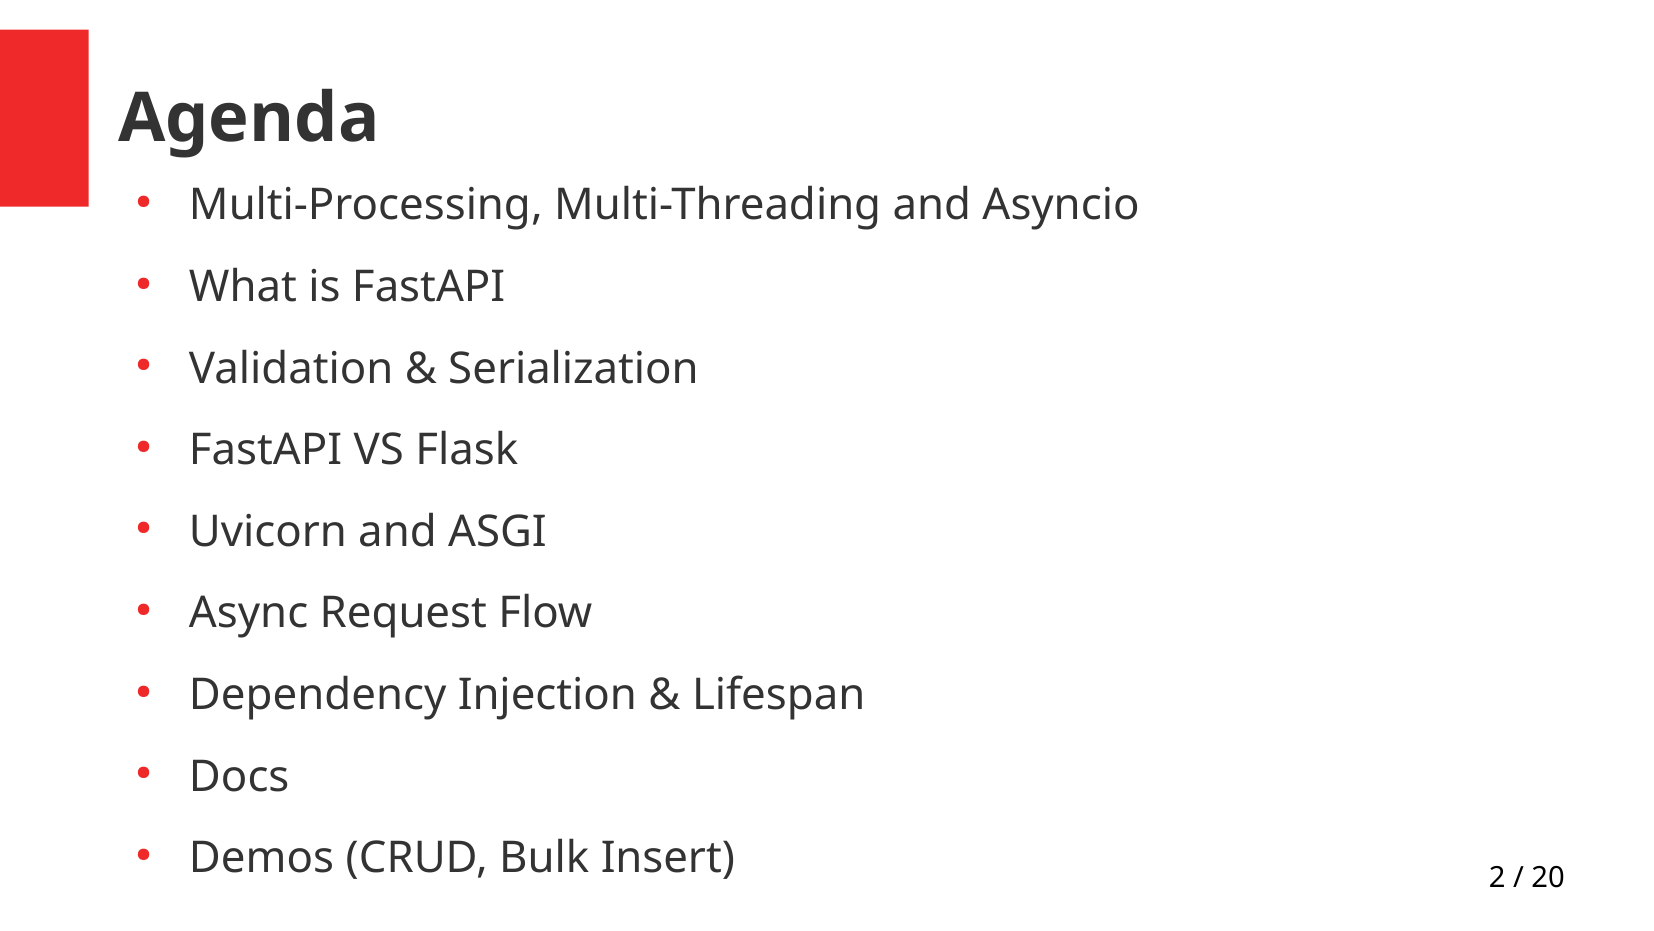

# Agenda
Multi-Processing, Multi-Threading and Asyncio
What is FastAPI
Validation & Serialization
FastAPI VS Flask
Uvicorn and ASGI
Async Request Flow
Dependency Injection & Lifespan
Docs
Demos (CRUD, Bulk Insert)
2